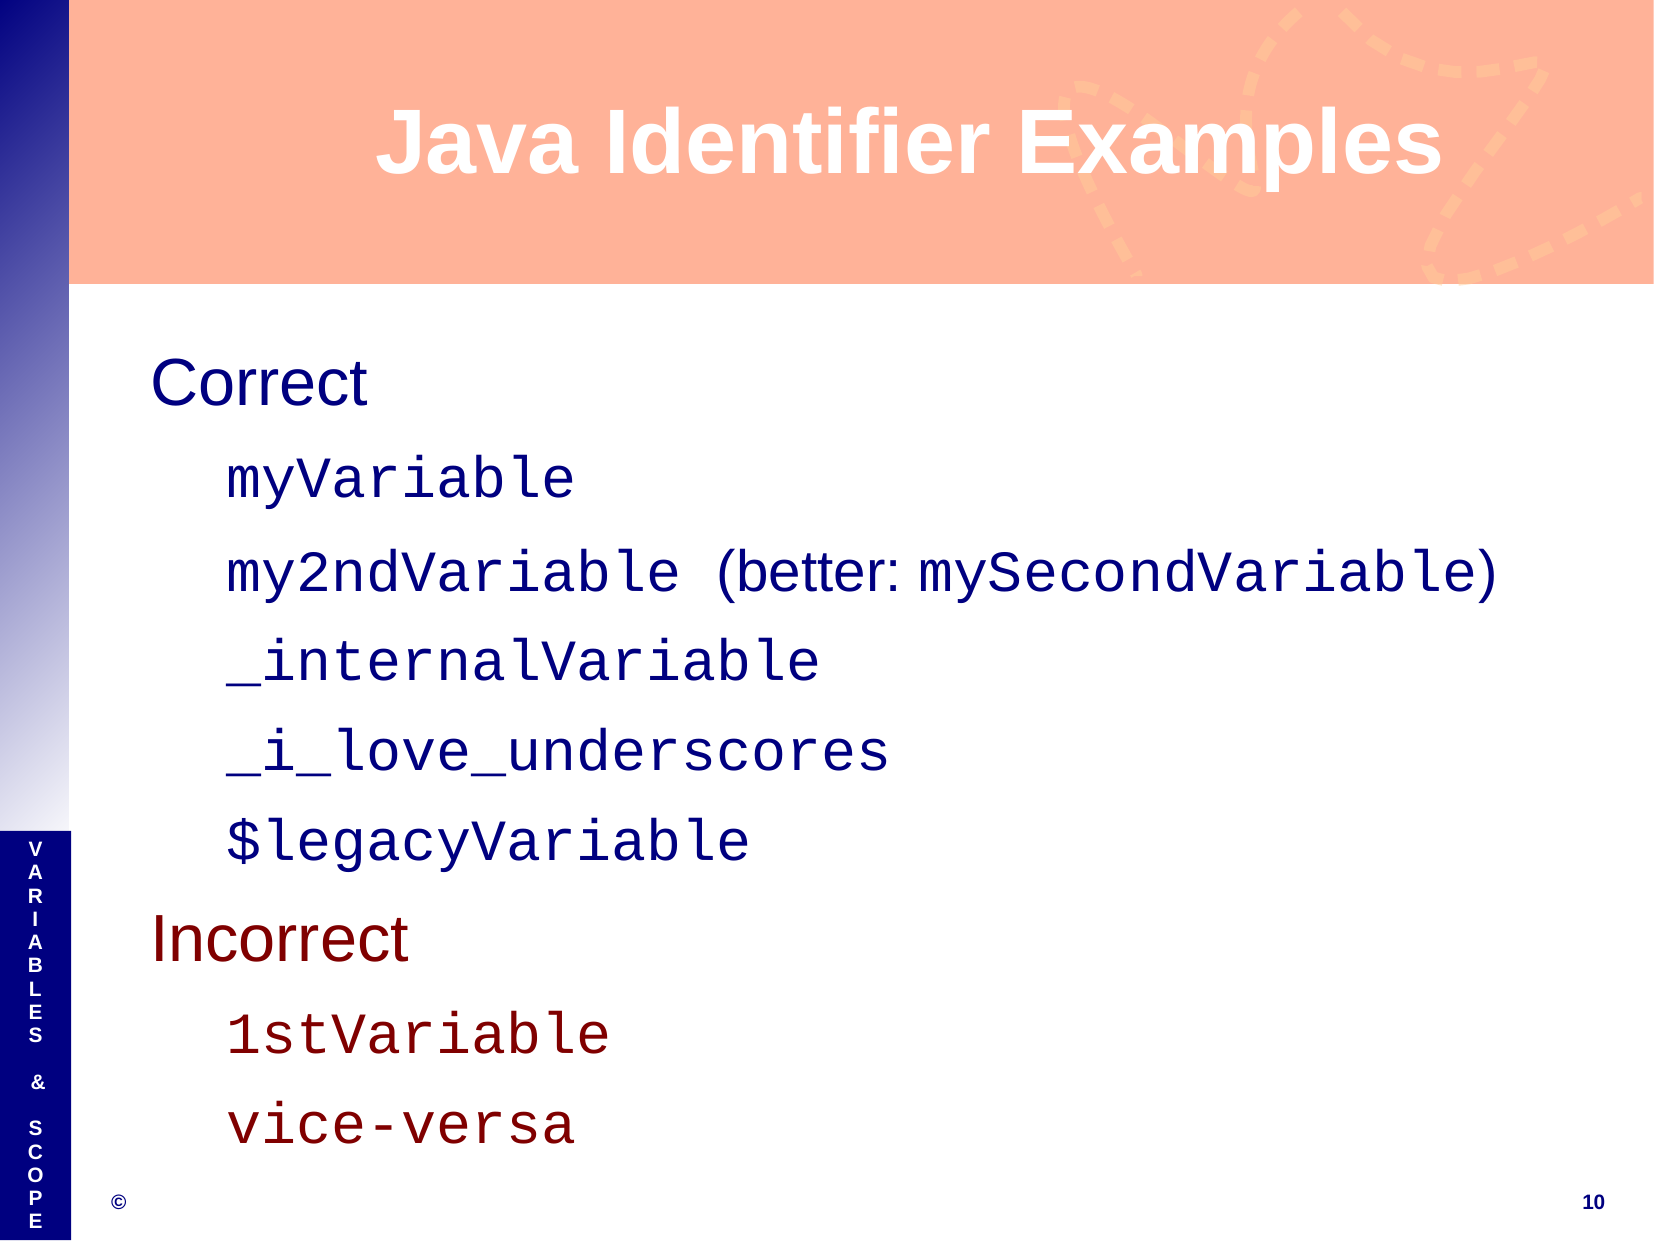

# Java Identifier Examples
Correct
myVariable
my2ndVariable (better: mySecondVariable)
_internalVariable
_i_love_underscores
$legacyVariable
Incorrect
1stVariable
vice-versa
V
A
R
I
A
B
L
E
S
 &
S
C
O
P
E